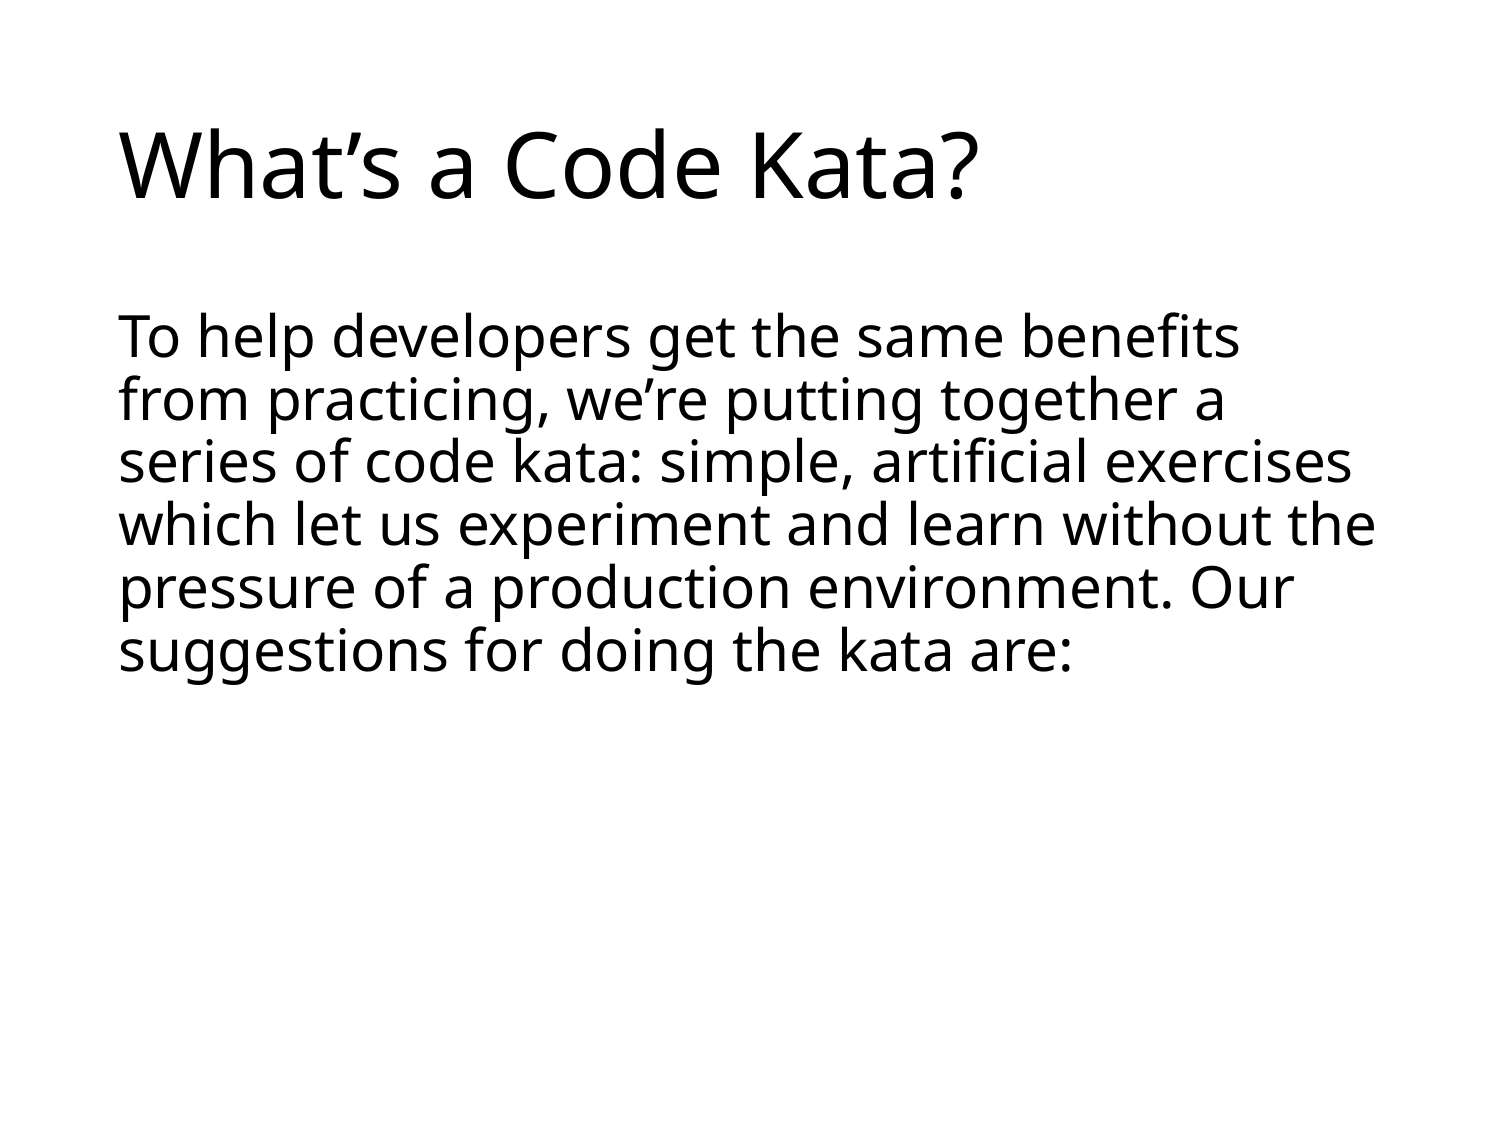

# What’s a Code Kata?
To help developers get the same benefits from practicing, we’re putting together a series of code kata: simple, artificial exercises which let us experiment and learn without the pressure of a production environment. Our suggestions for doing the kata are: